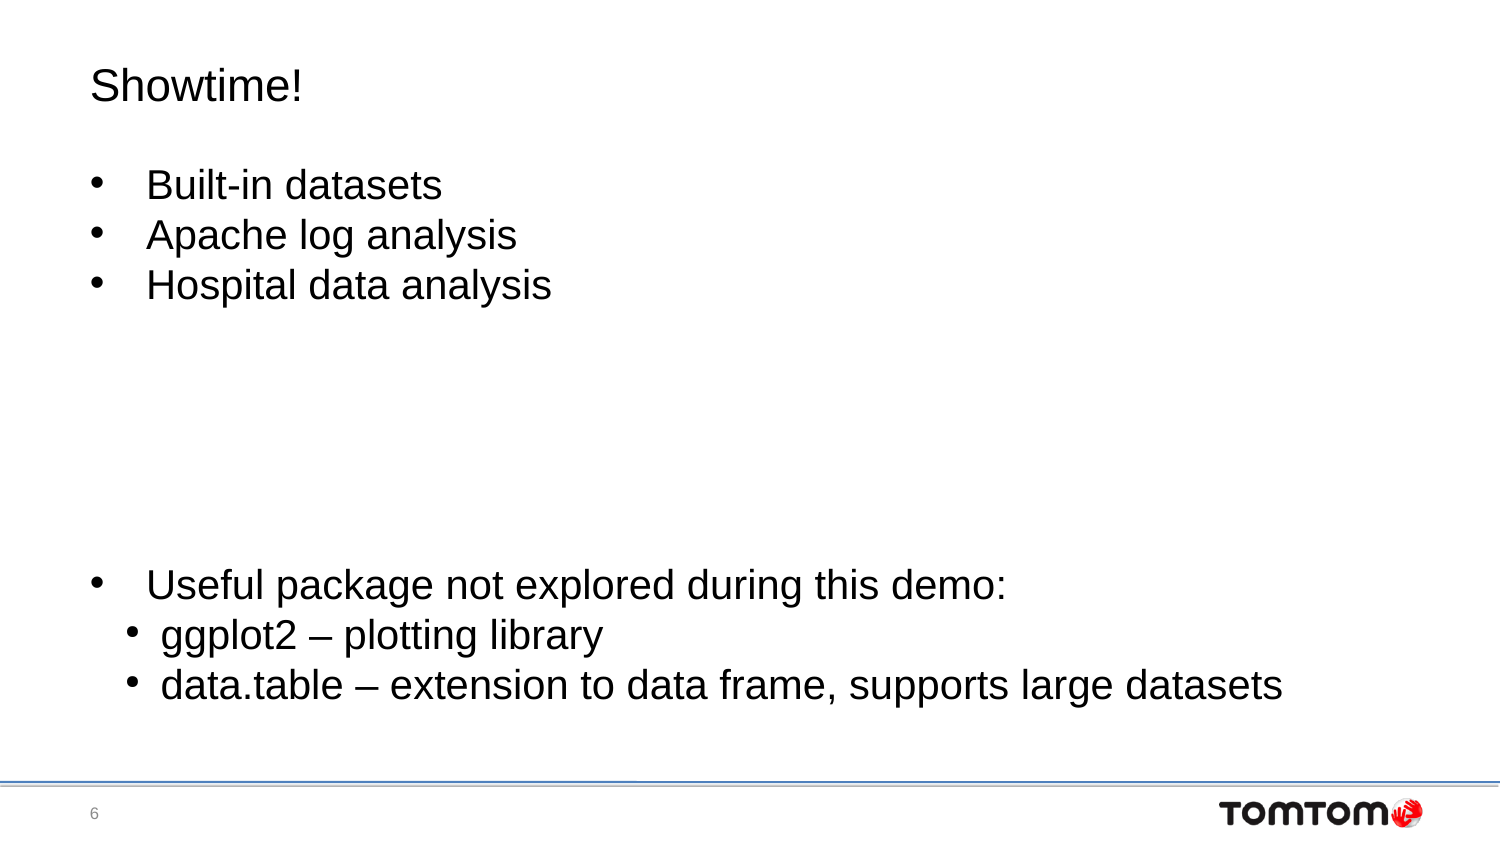

Showtime!
Built-in datasets
Apache log analysis
Hospital data analysis
Useful package not explored during this demo:
ggplot2 – plotting library
data.table – extension to data frame, supports large datasets